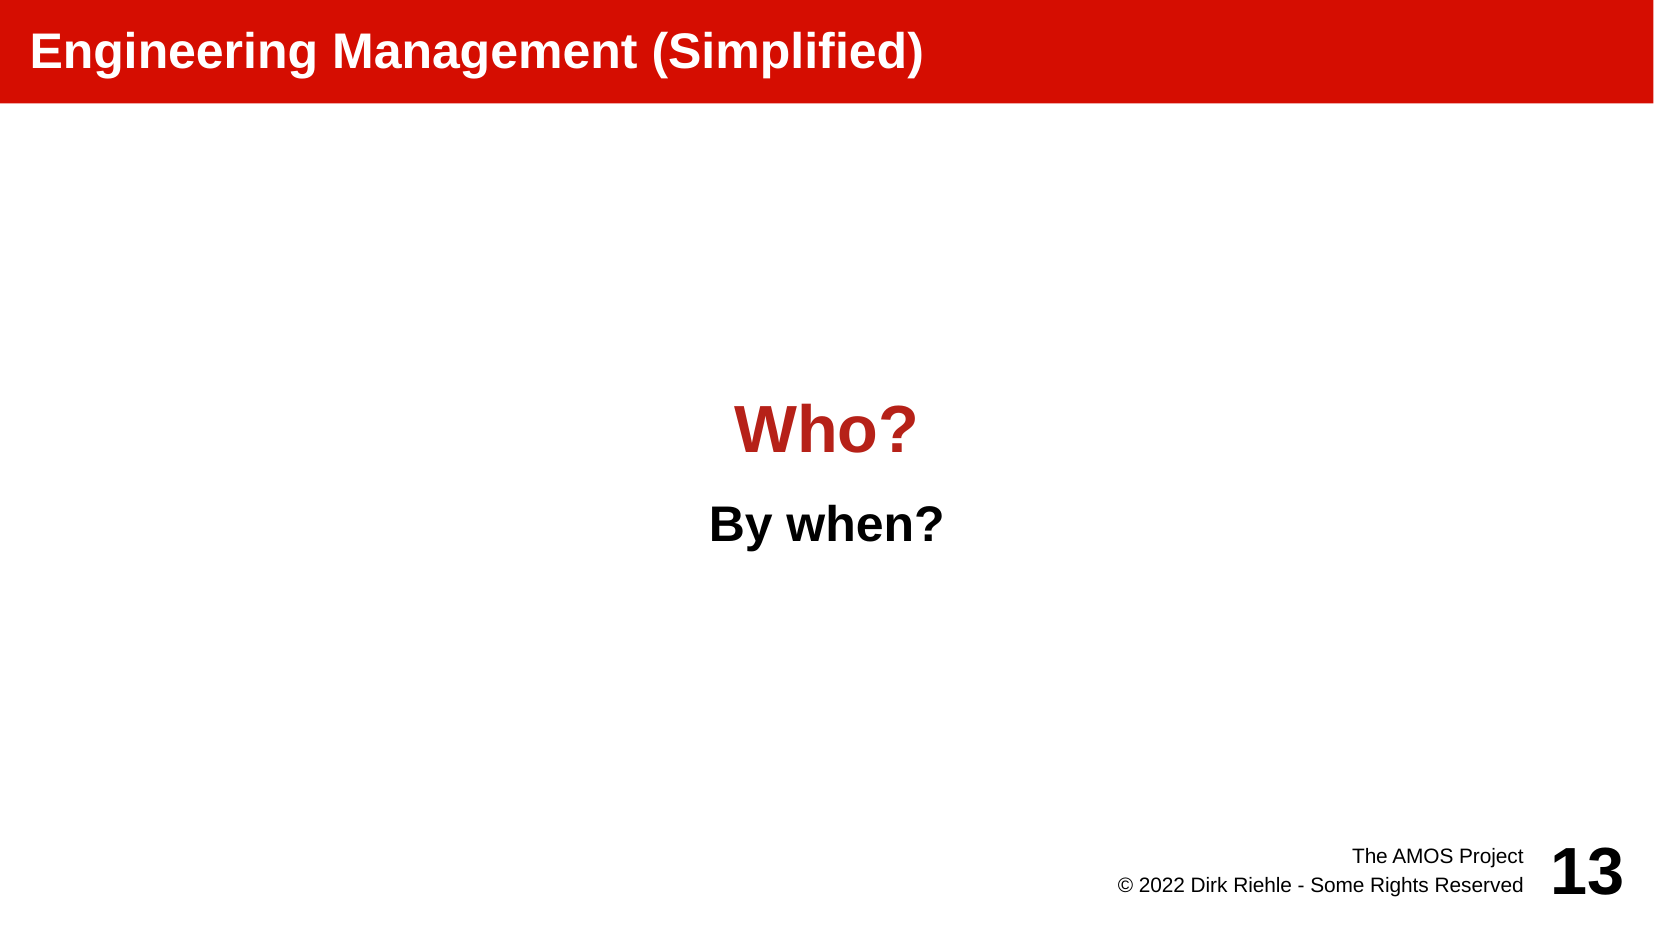

# Engineering Management (Simplified)
Who?
By when?
The AMOS Project
13
© 2022 Dirk Riehle - Some Rights Reserved